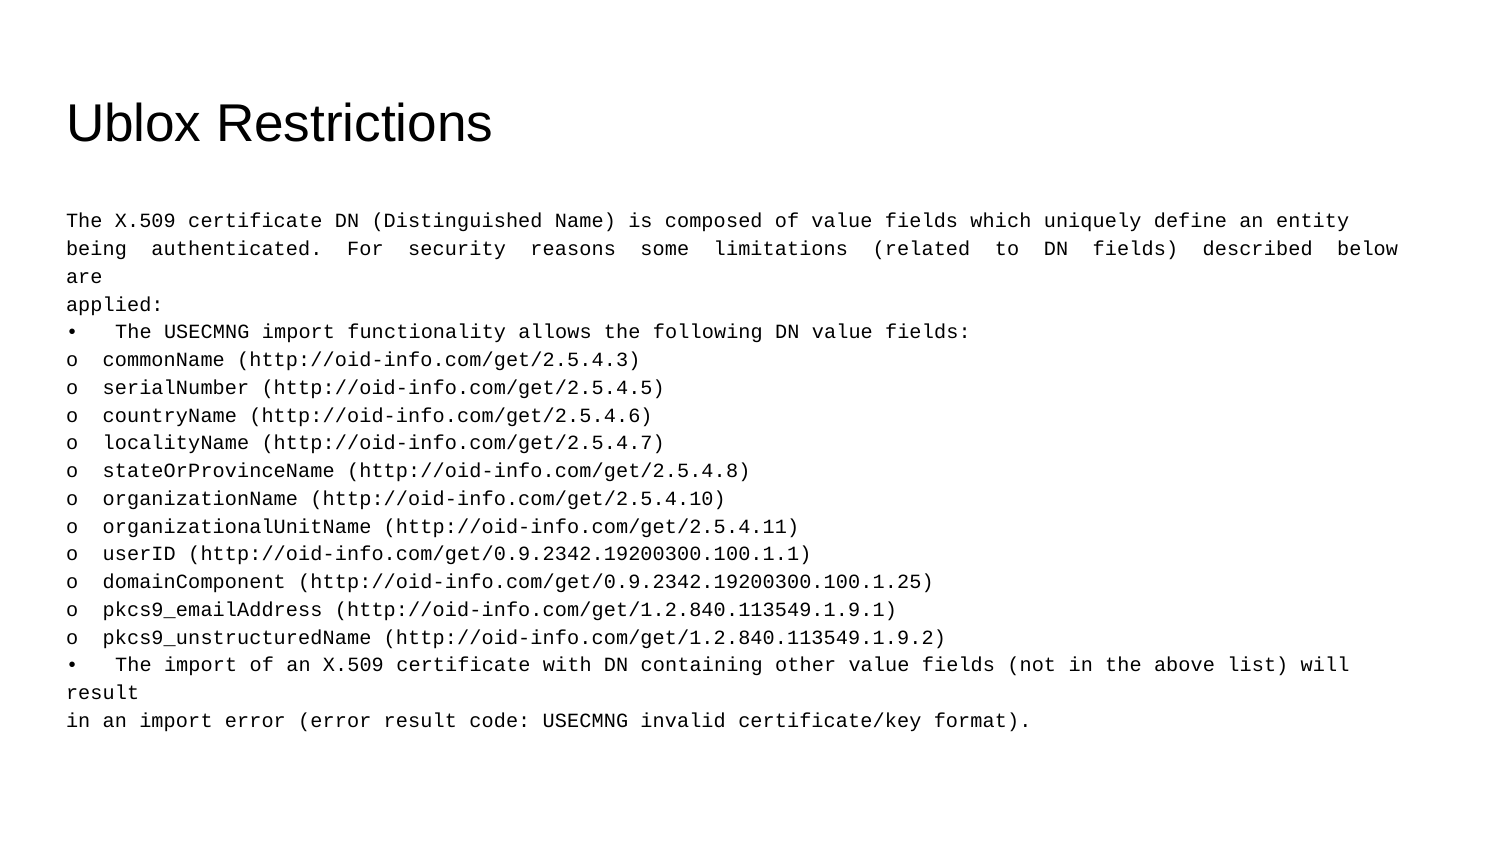

# Ublox Restrictions
The X.509 certificate DN (Distinguished Name) is composed of value fields which uniquely define an entity
being authenticated. For security reasons some limitations (related to DN fields) described below are
applied:
• The USECMNG import functionality allows the following DN value fields:
o commonName (http://oid-info.com/get/2.5.4.3)
o serialNumber (http://oid-info.com/get/2.5.4.5)
o countryName (http://oid-info.com/get/2.5.4.6)
o localityName (http://oid-info.com/get/2.5.4.7)
o stateOrProvinceName (http://oid-info.com/get/2.5.4.8)
o organizationName (http://oid-info.com/get/2.5.4.10)
o organizationalUnitName (http://oid-info.com/get/2.5.4.11)
o userID (http://oid-info.com/get/0.9.2342.19200300.100.1.1)
o domainComponent (http://oid-info.com/get/0.9.2342.19200300.100.1.25)
o pkcs9_emailAddress (http://oid-info.com/get/1.2.840.113549.1.9.1)
o pkcs9_unstructuredName (http://oid-info.com/get/1.2.840.113549.1.9.2)
• The import of an X.509 certificate with DN containing other value fields (not in the above list) will result
in an import error (error result code: USECMNG invalid certificate/key format).